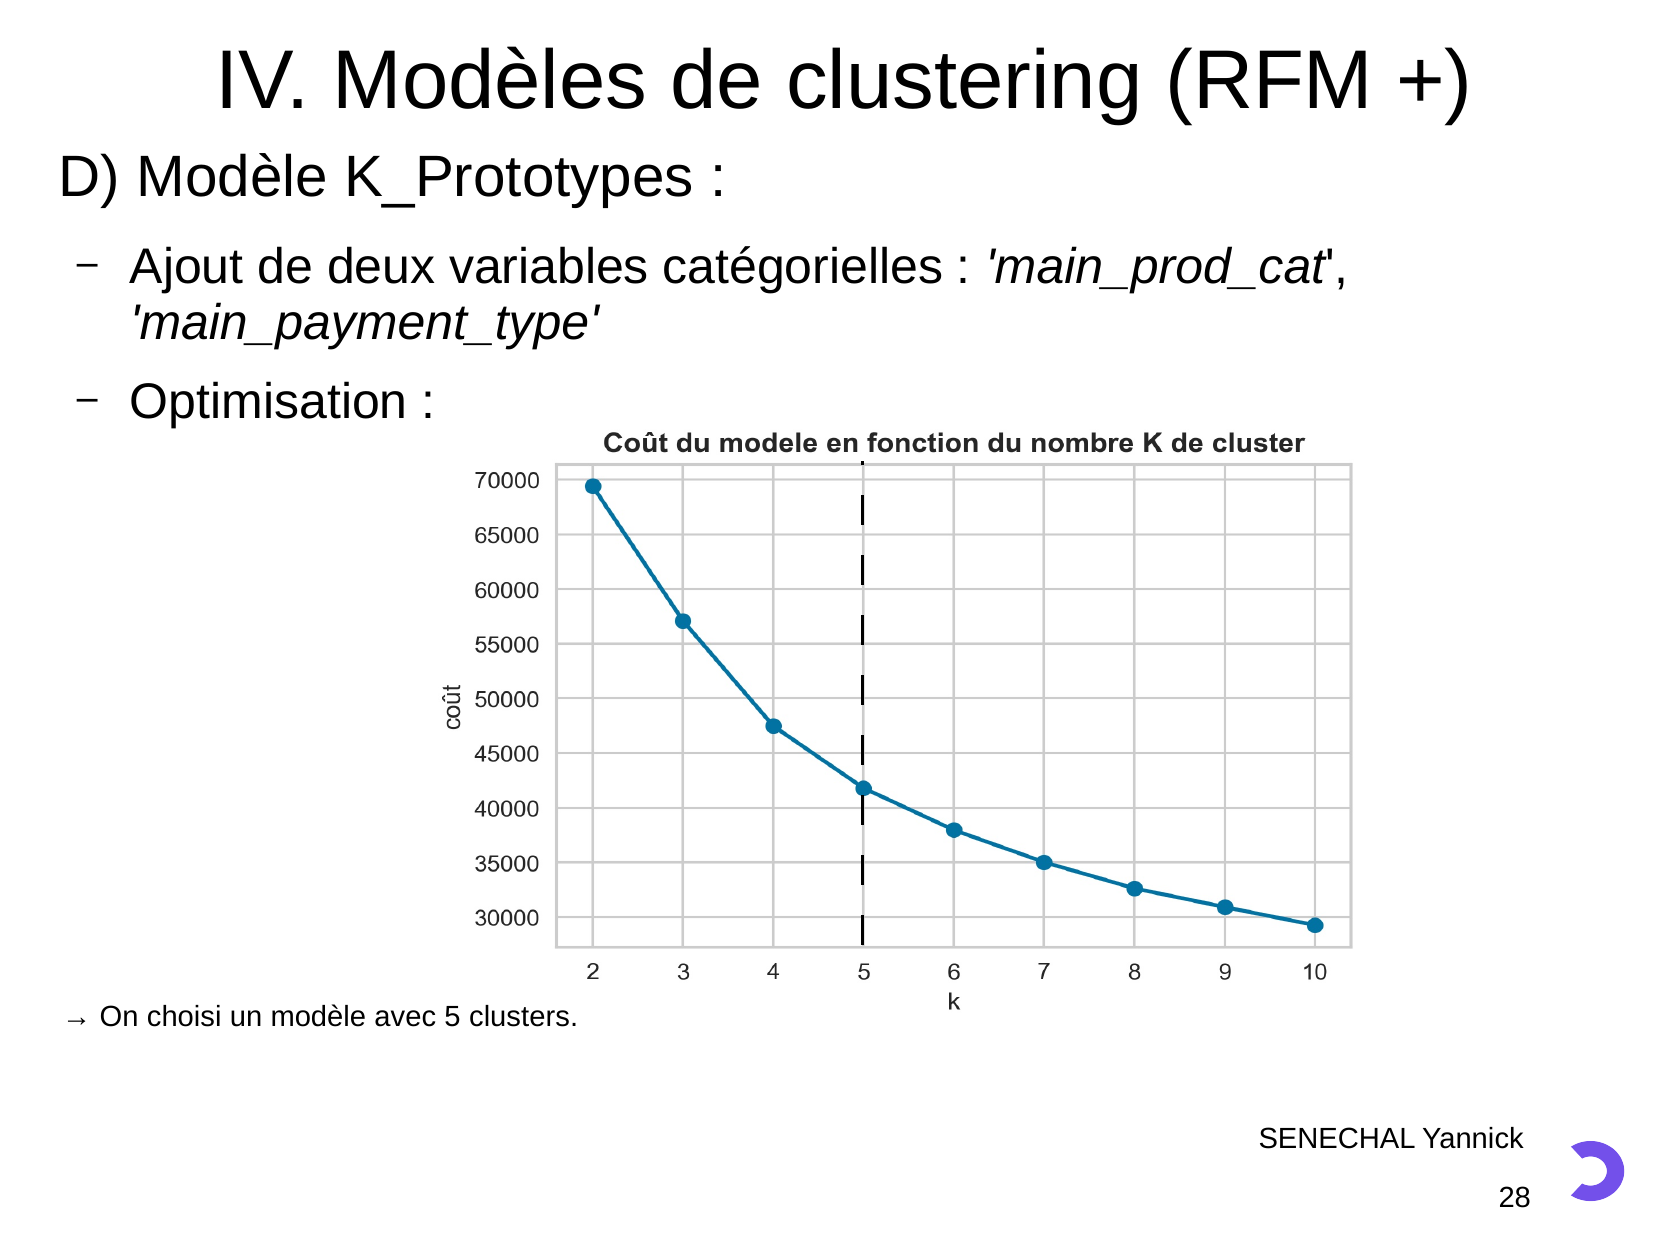

# IV. Modèles de clustering (RFM +)
D) Modèle K_Prototypes :
Ajout de deux variables catégorielles : 'main_prod_cat', 'main_payment_type'
Optimisation :
→ On choisi un modèle avec 5 clusters.
SENECHAL Yannick
28